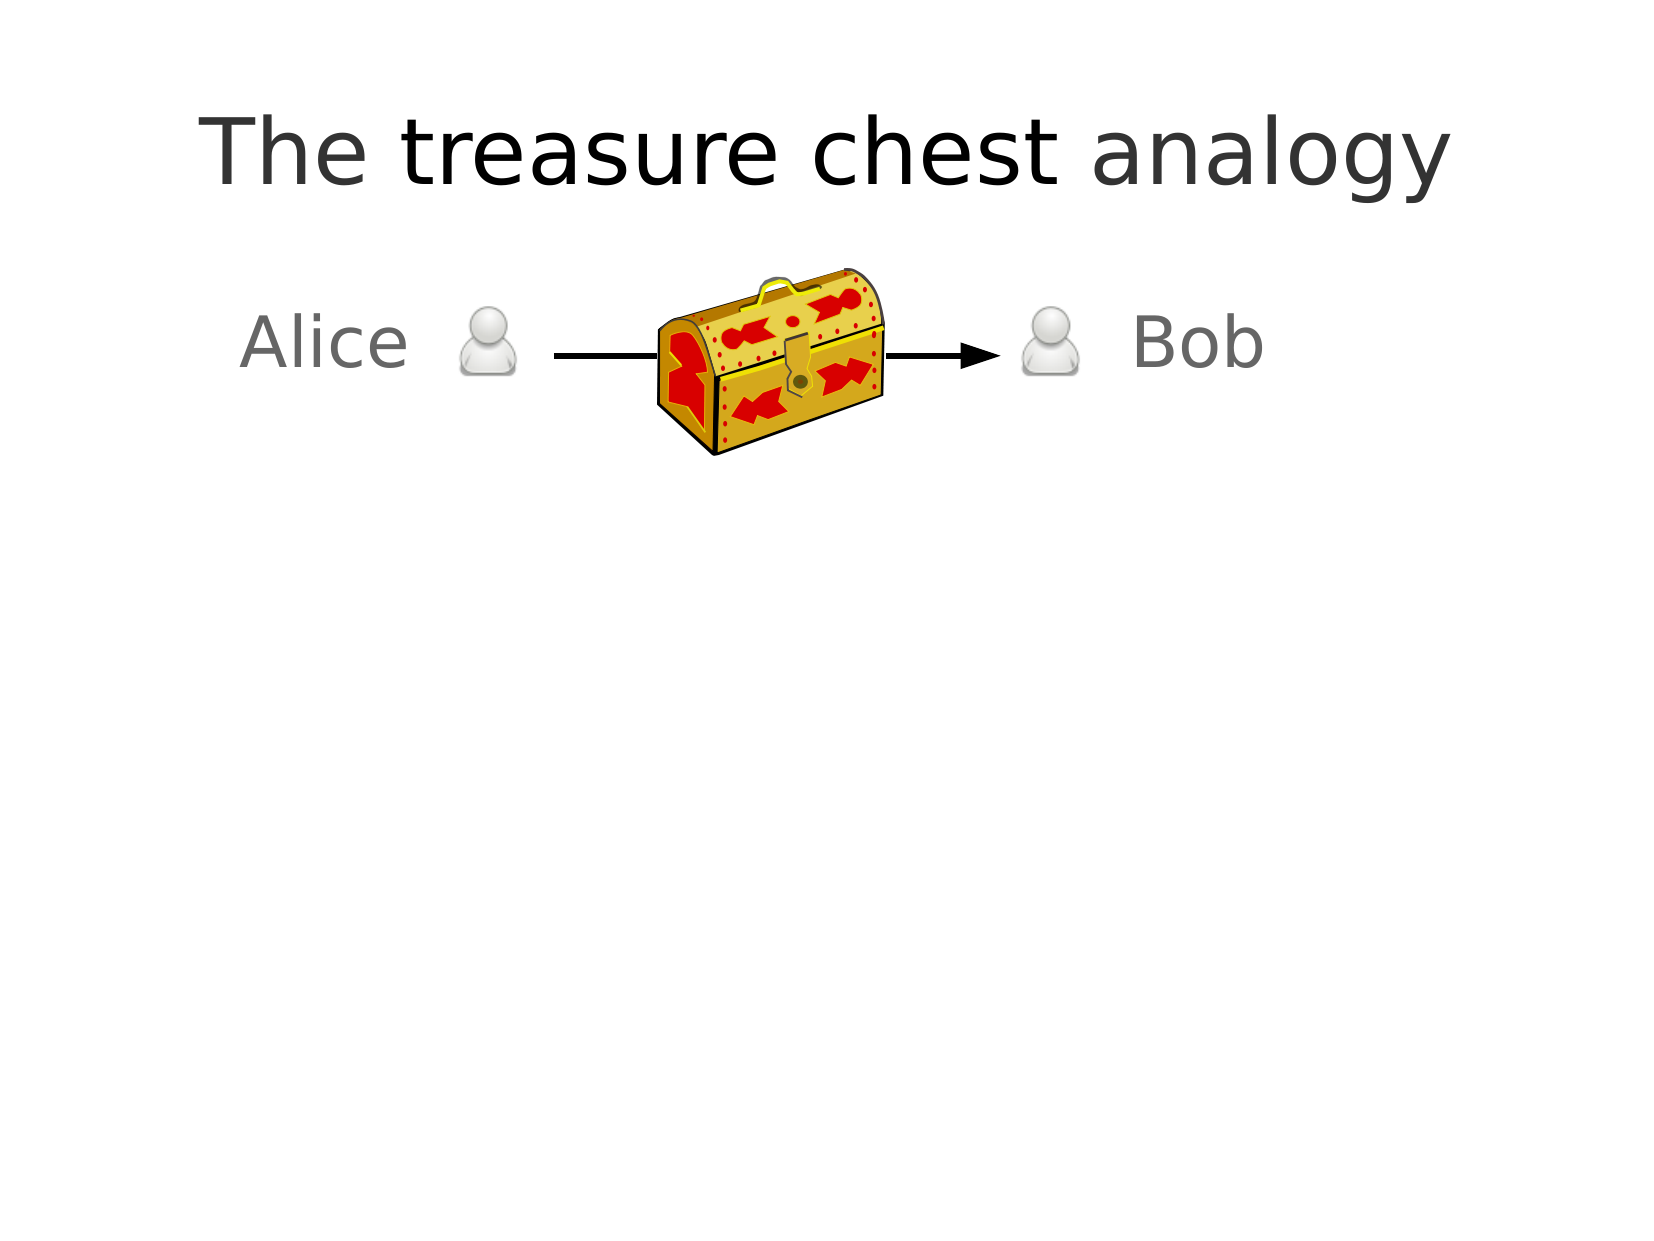

# The treasure chest analogy
Alice
Bob